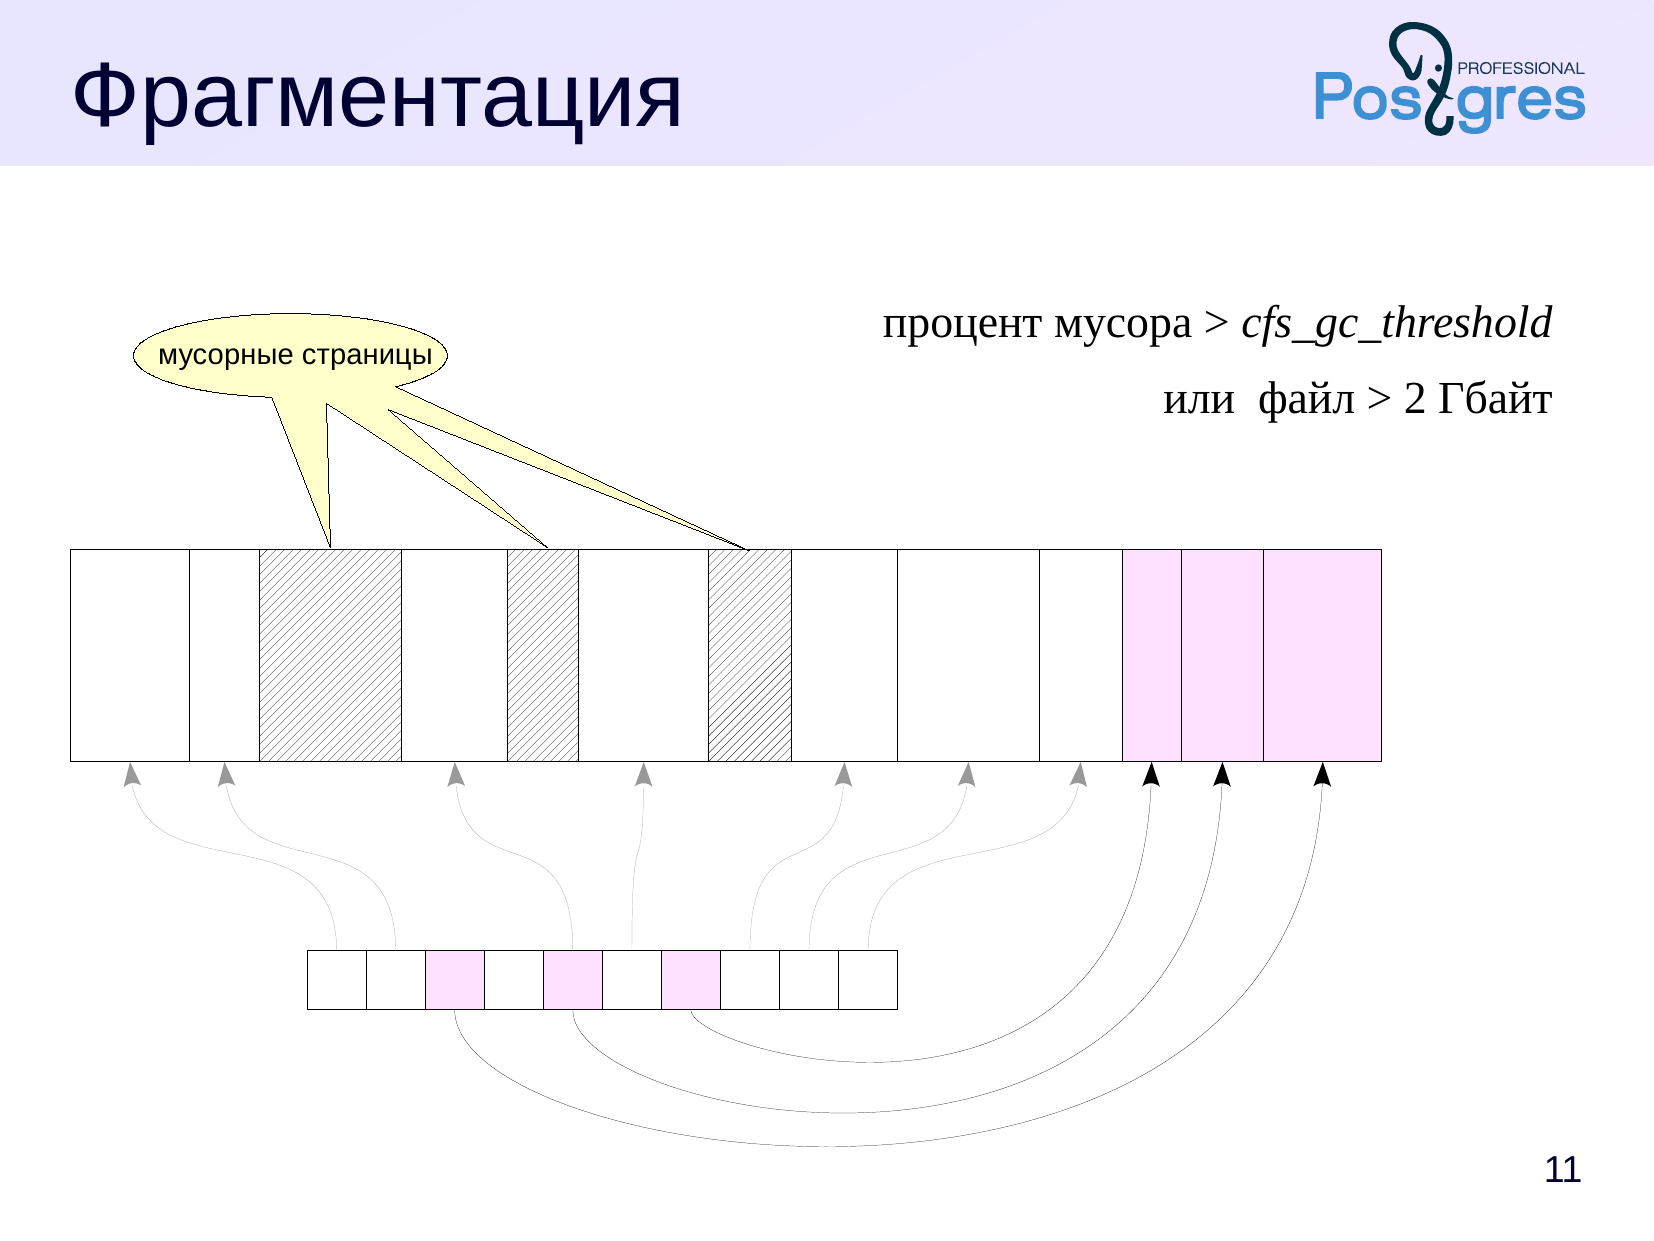

# Фрагментация
процент мусора > cfs_gc_threshold
или файл > 2 Гбайт
мусорные страницы